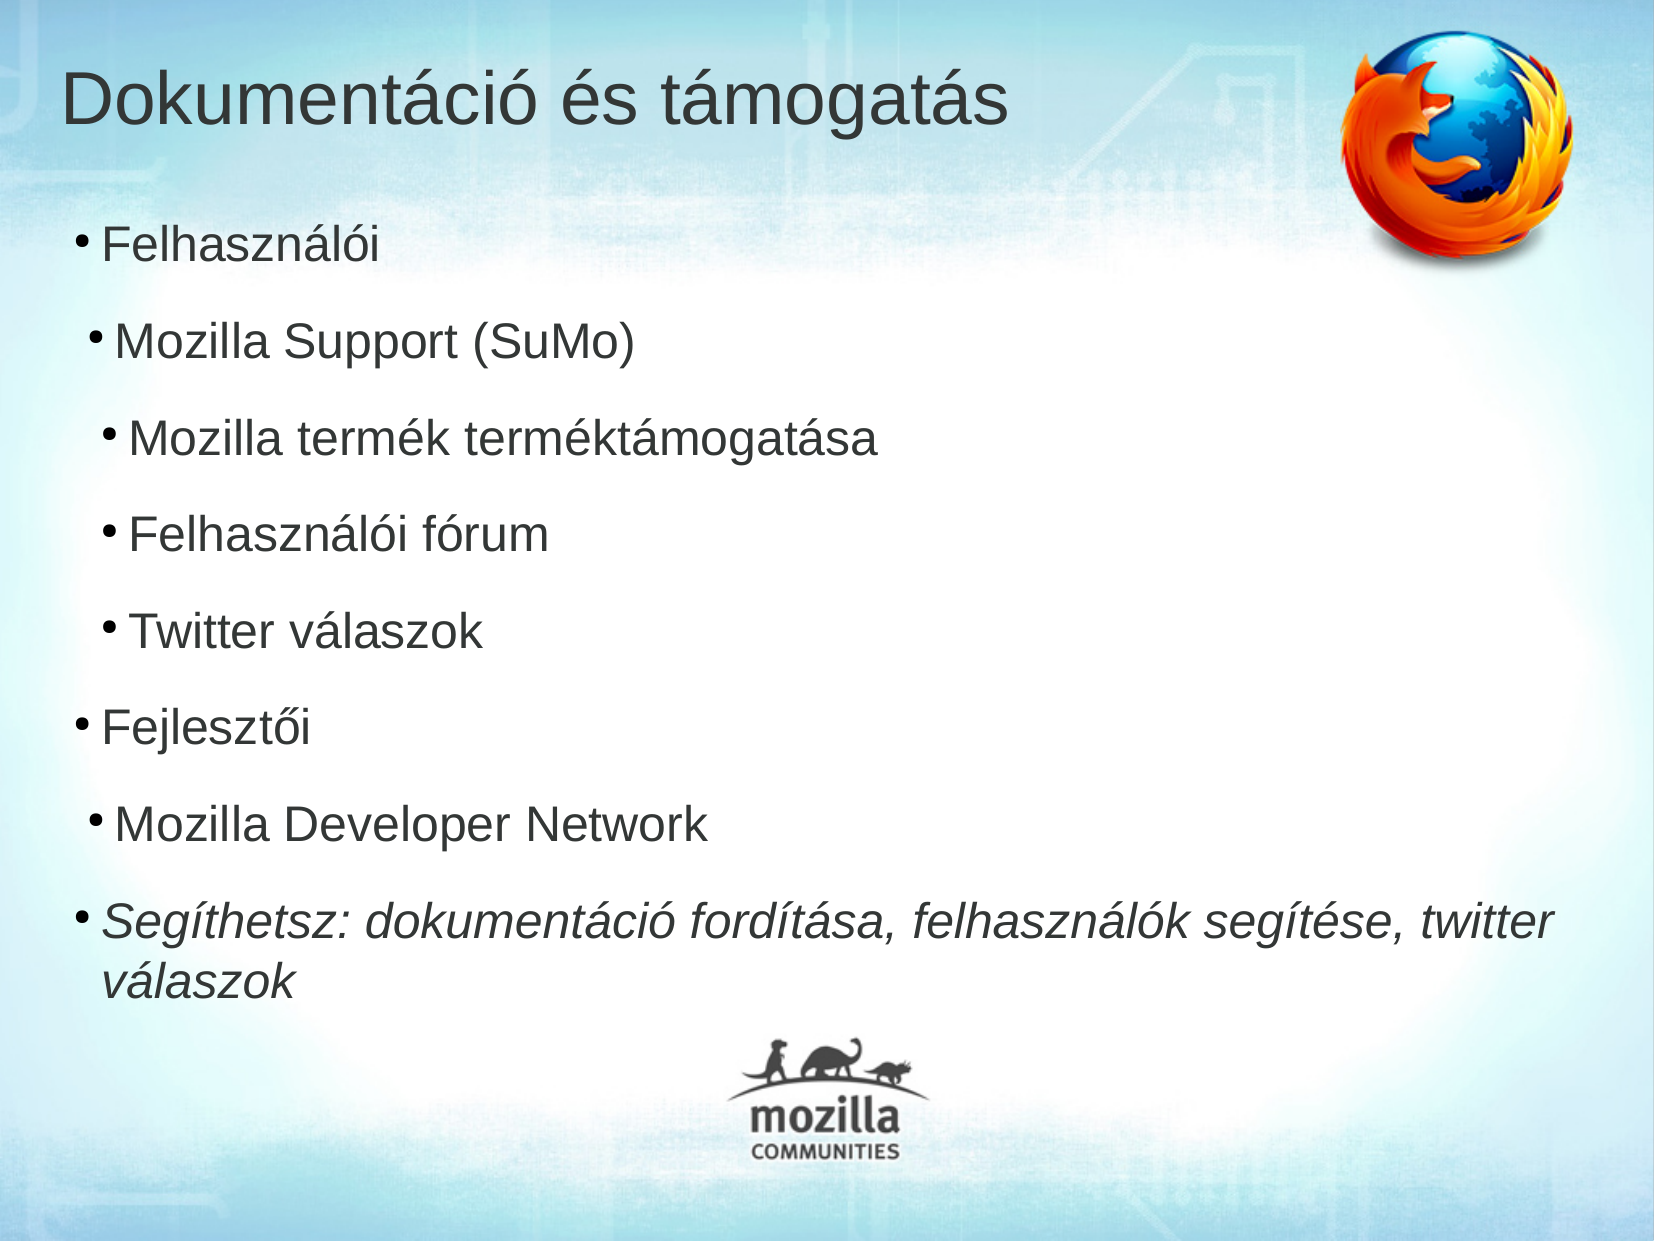

# Dokumentáció és támogatás
Felhasználói
Mozilla Support (SuMo)
Mozilla termék terméktámogatása
Felhasználói fórum
Twitter válaszok
Fejlesztői
Mozilla Developer Network
Segíthetsz: dokumentáció fordítása, felhasználók segítése, twitter válaszok